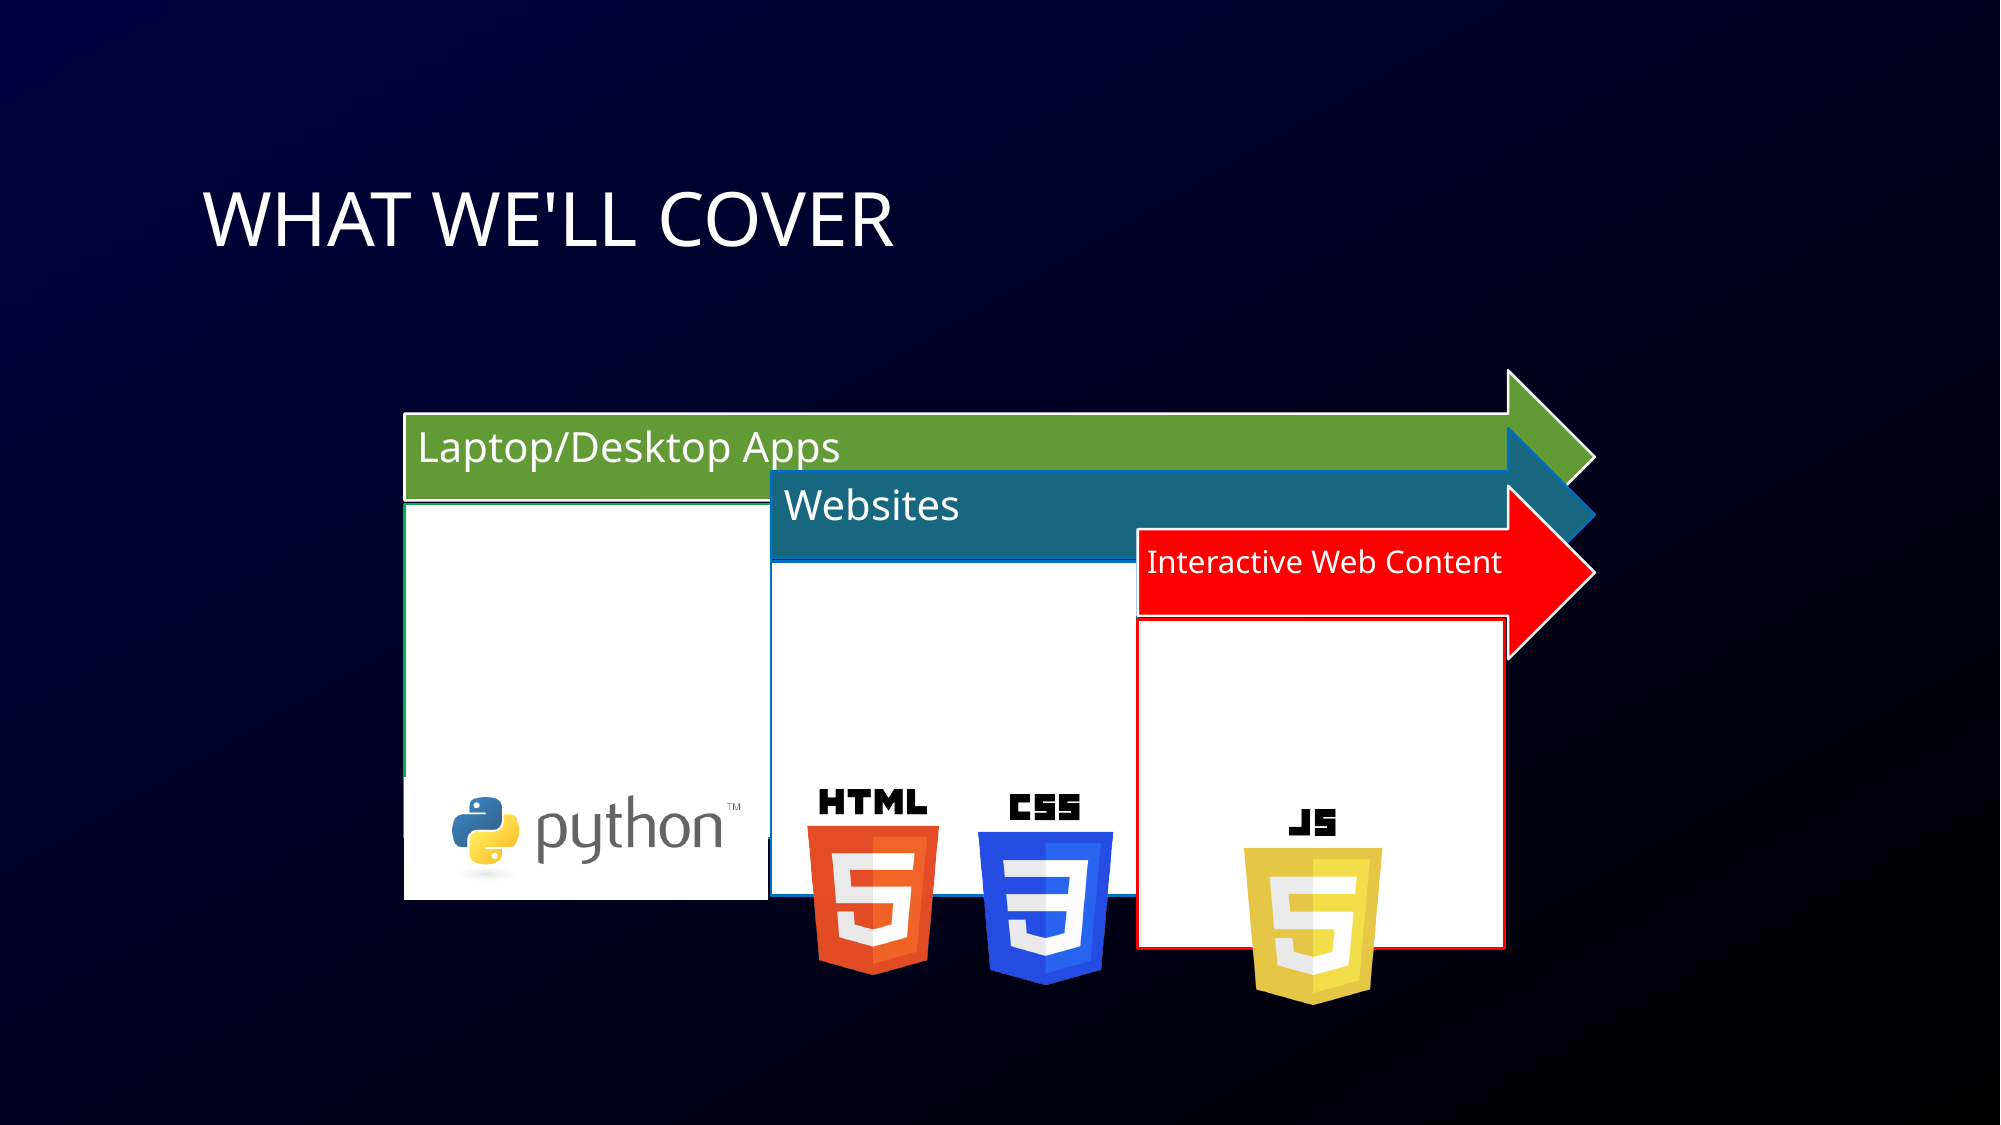

# What we'll cover
Laptop/Desktop Apps
Websites
Interactive Web Content
- Python
- HTML
- CSS
- JavaScript
(depending on time)